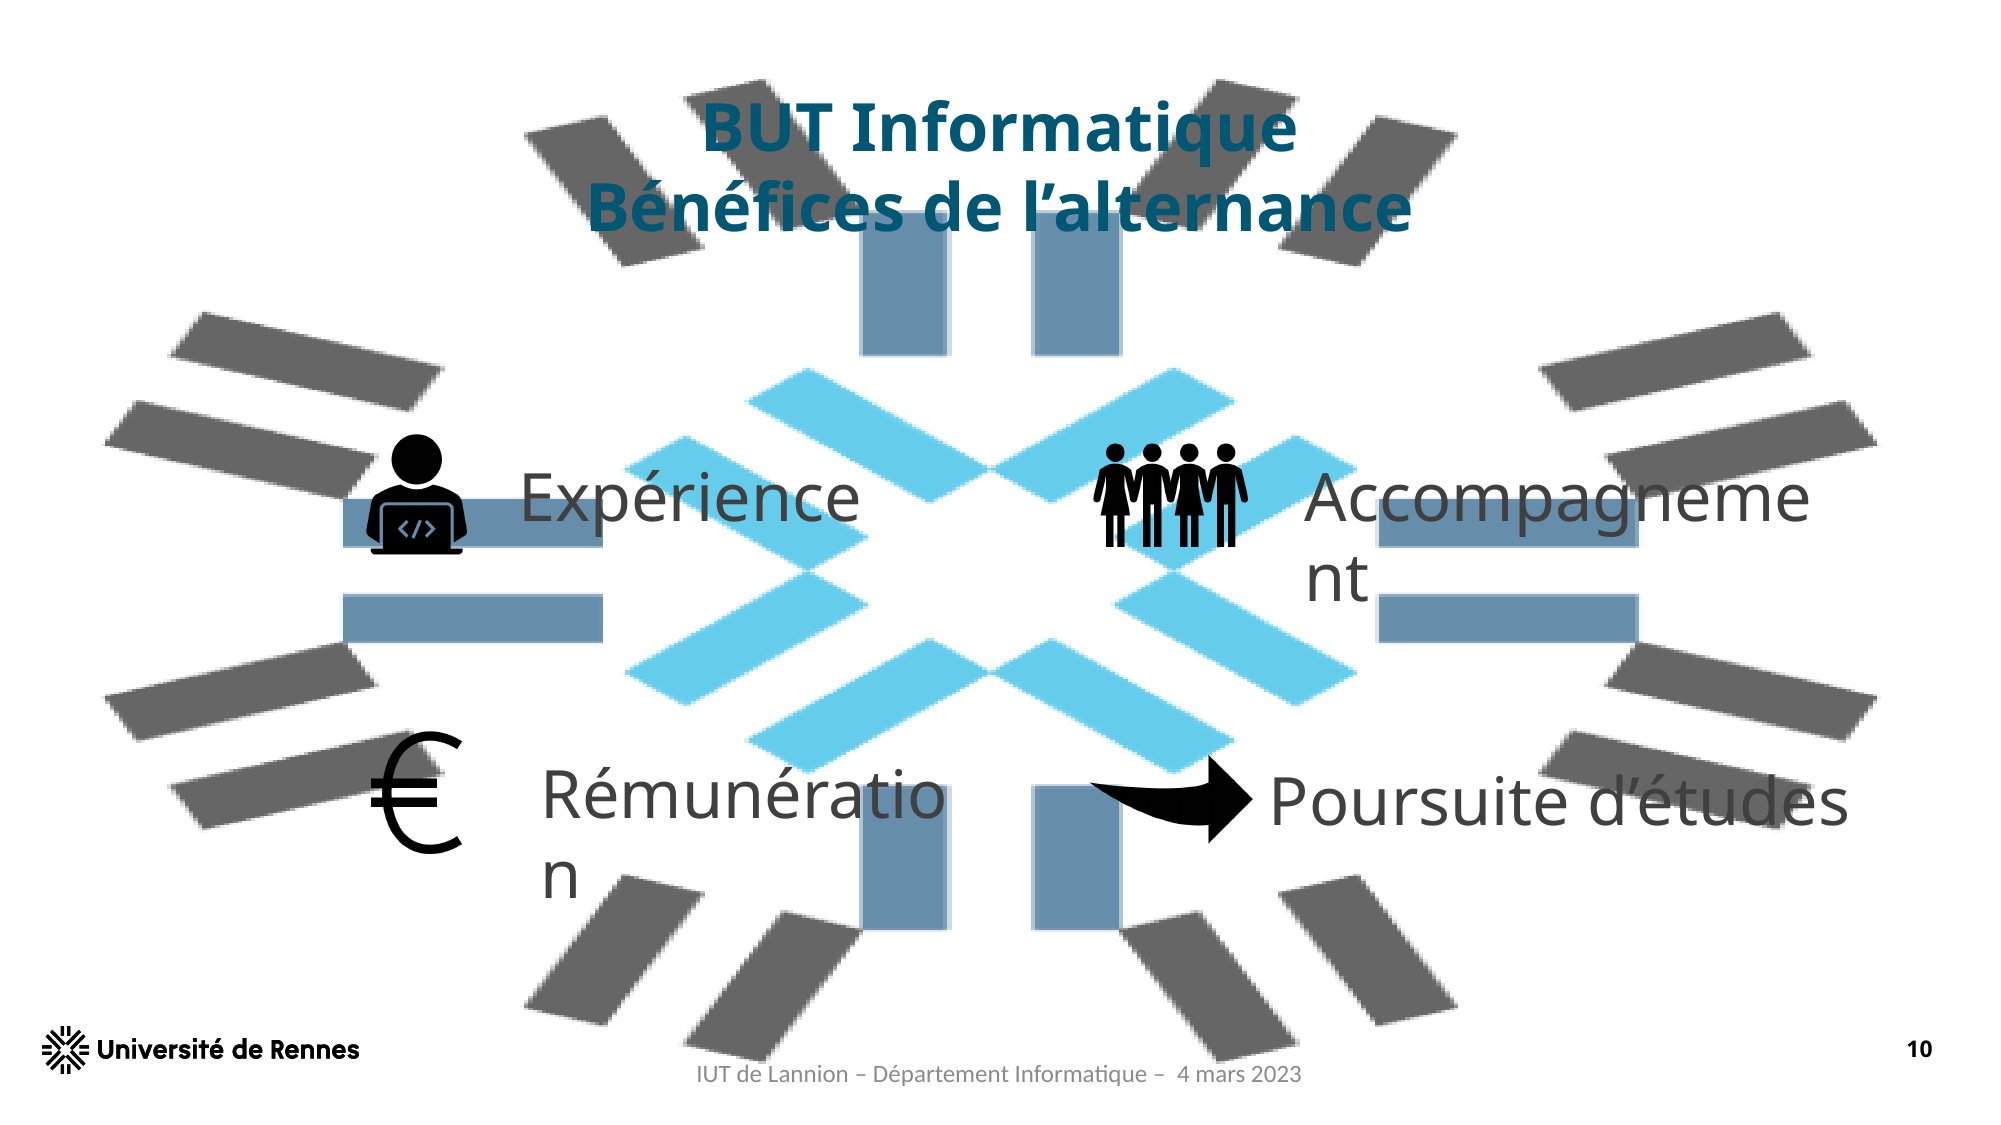

BUT Informatique
Bénéfices de l’alternance
Expérience
Accompagnement
Rémunération
Poursuite d’études
10
IUT de Lannion – Département Informatique – 4 mars 2023